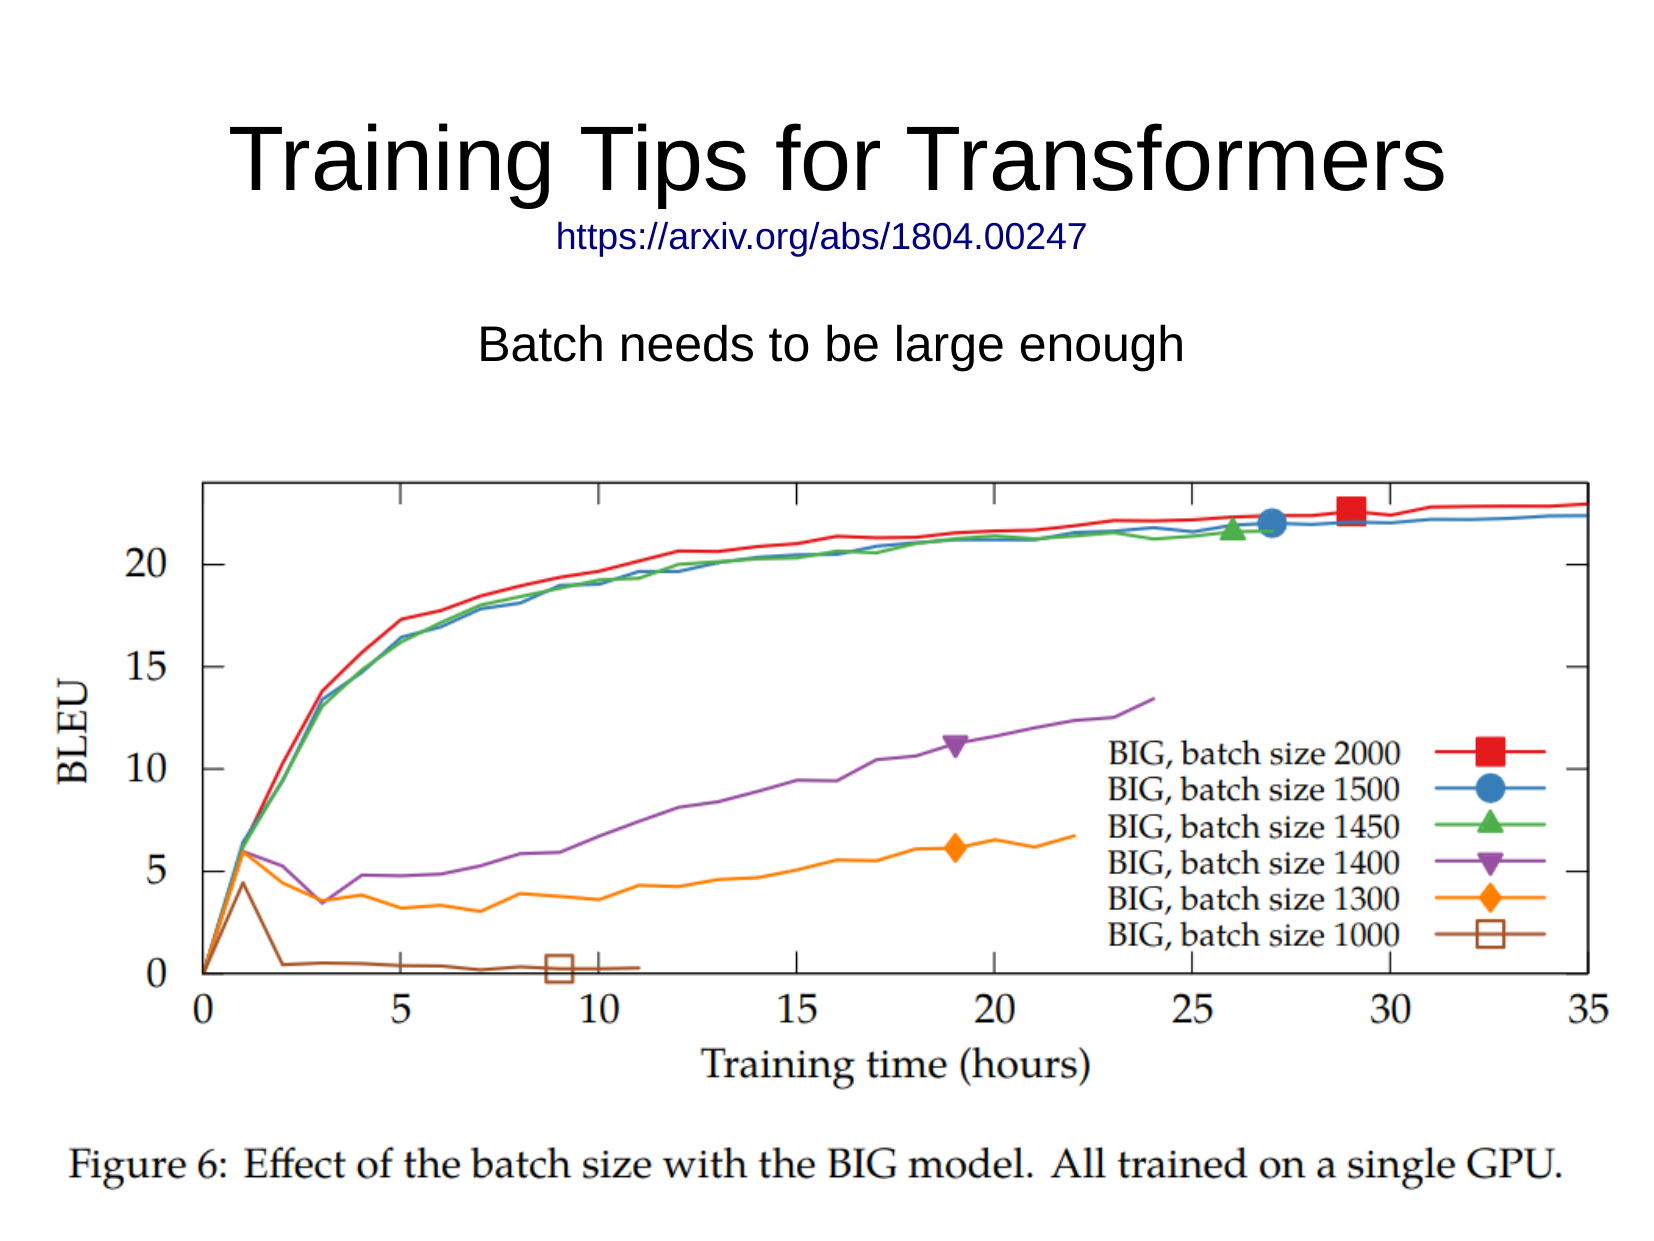

# Training Tips for Transformers
https://arxiv.org/abs/1804.00247
Batch needs to be large enough